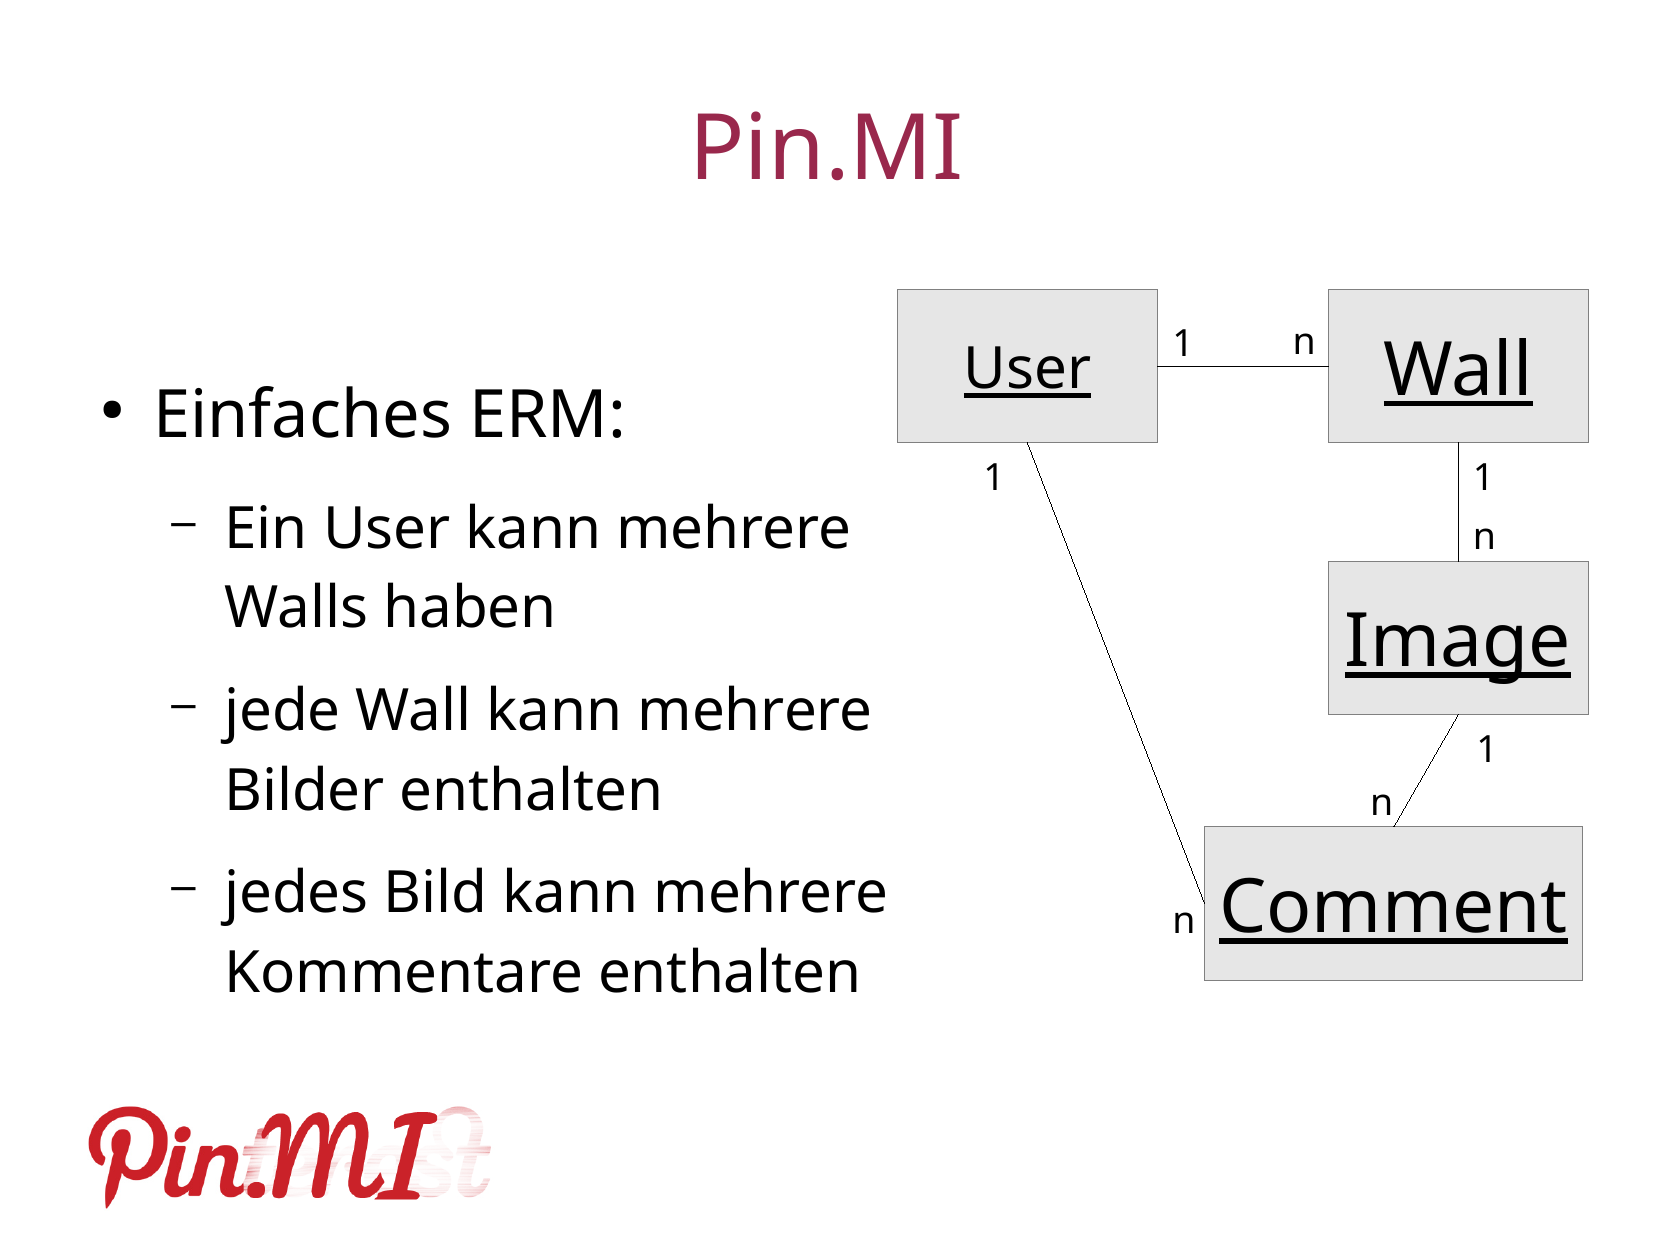

# Pin.MI
User
Wall
n
1
Einfaches ERM:
Ein User kann mehrere
Walls haben
jede Wall kann mehrere
Bilder enthalten
jedes Bild kann mehrere
Kommentare enthalten
1
1
n
Image
1
n
Comment
n